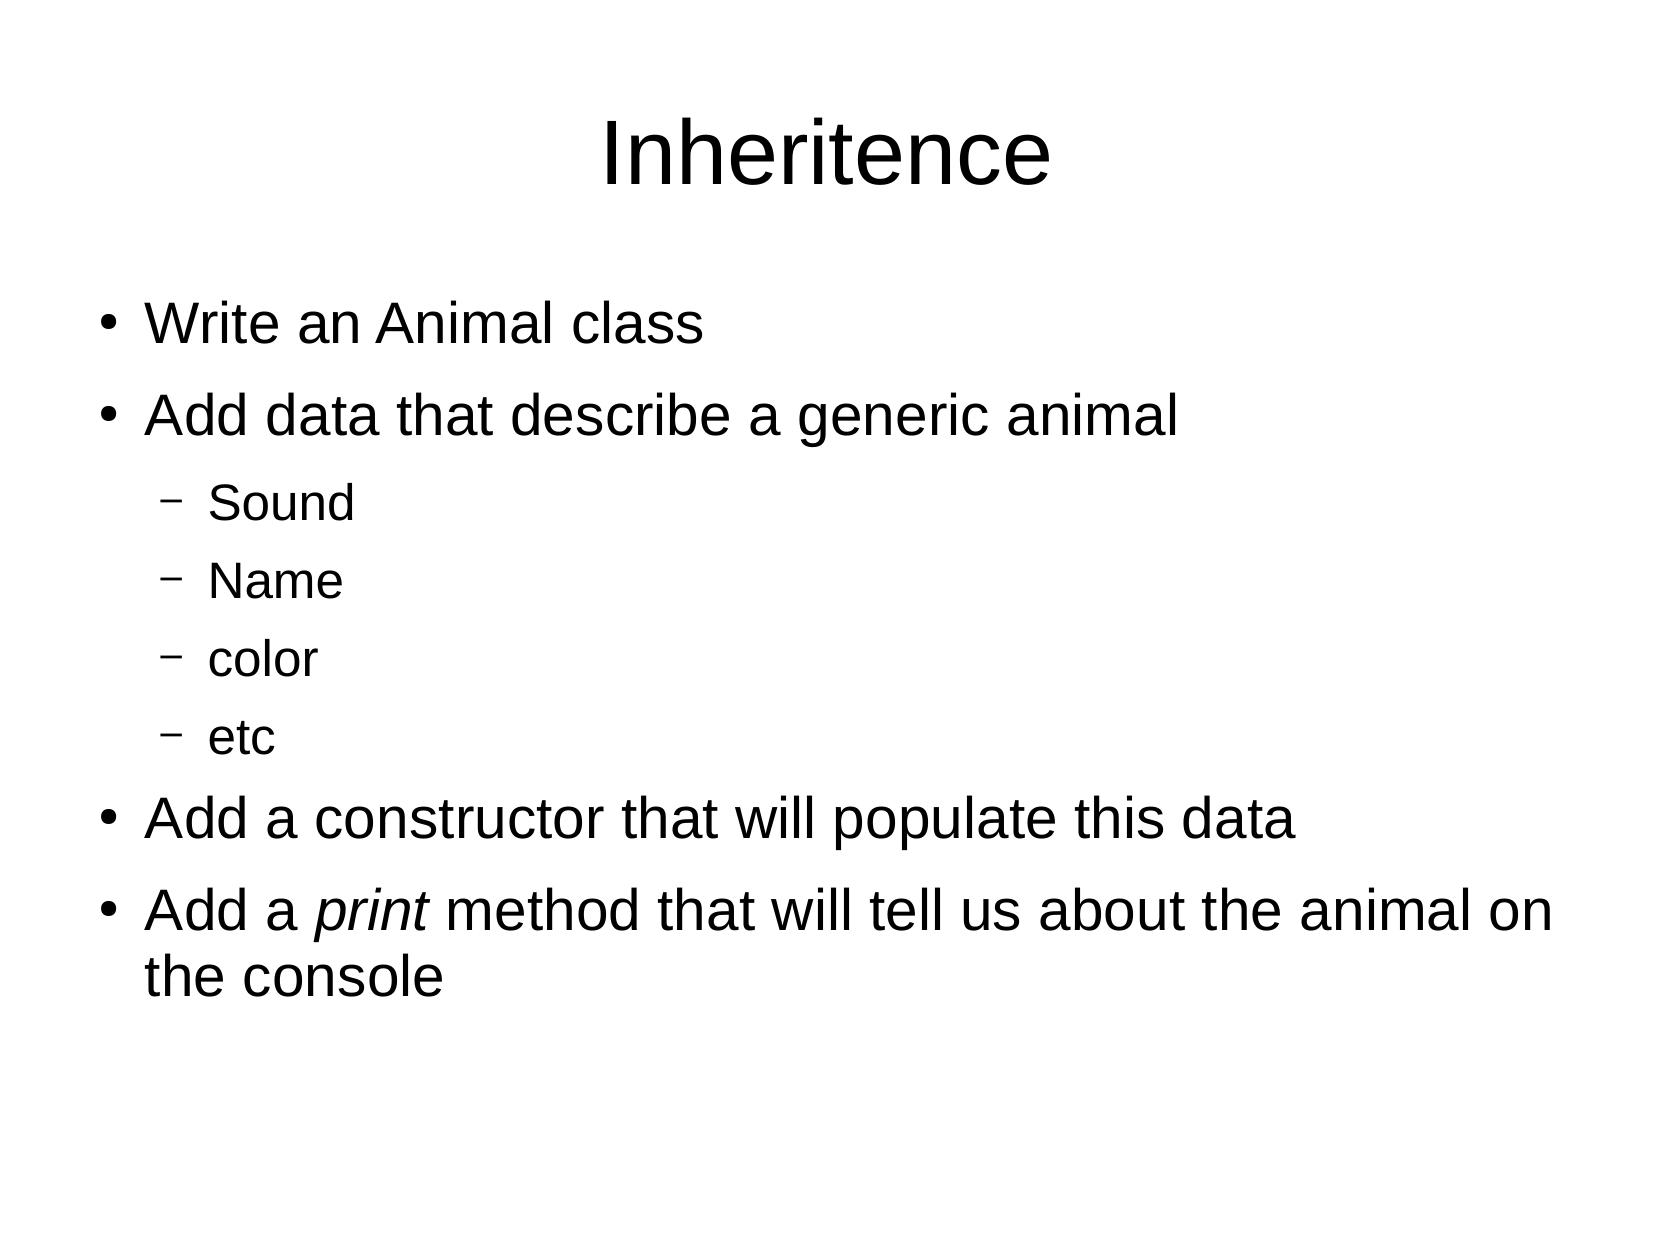

# Inheritence
Write an Animal class
Add data that describe a generic animal
Sound
Name
color
etc
Add a constructor that will populate this data
Add a print method that will tell us about the animal on the console